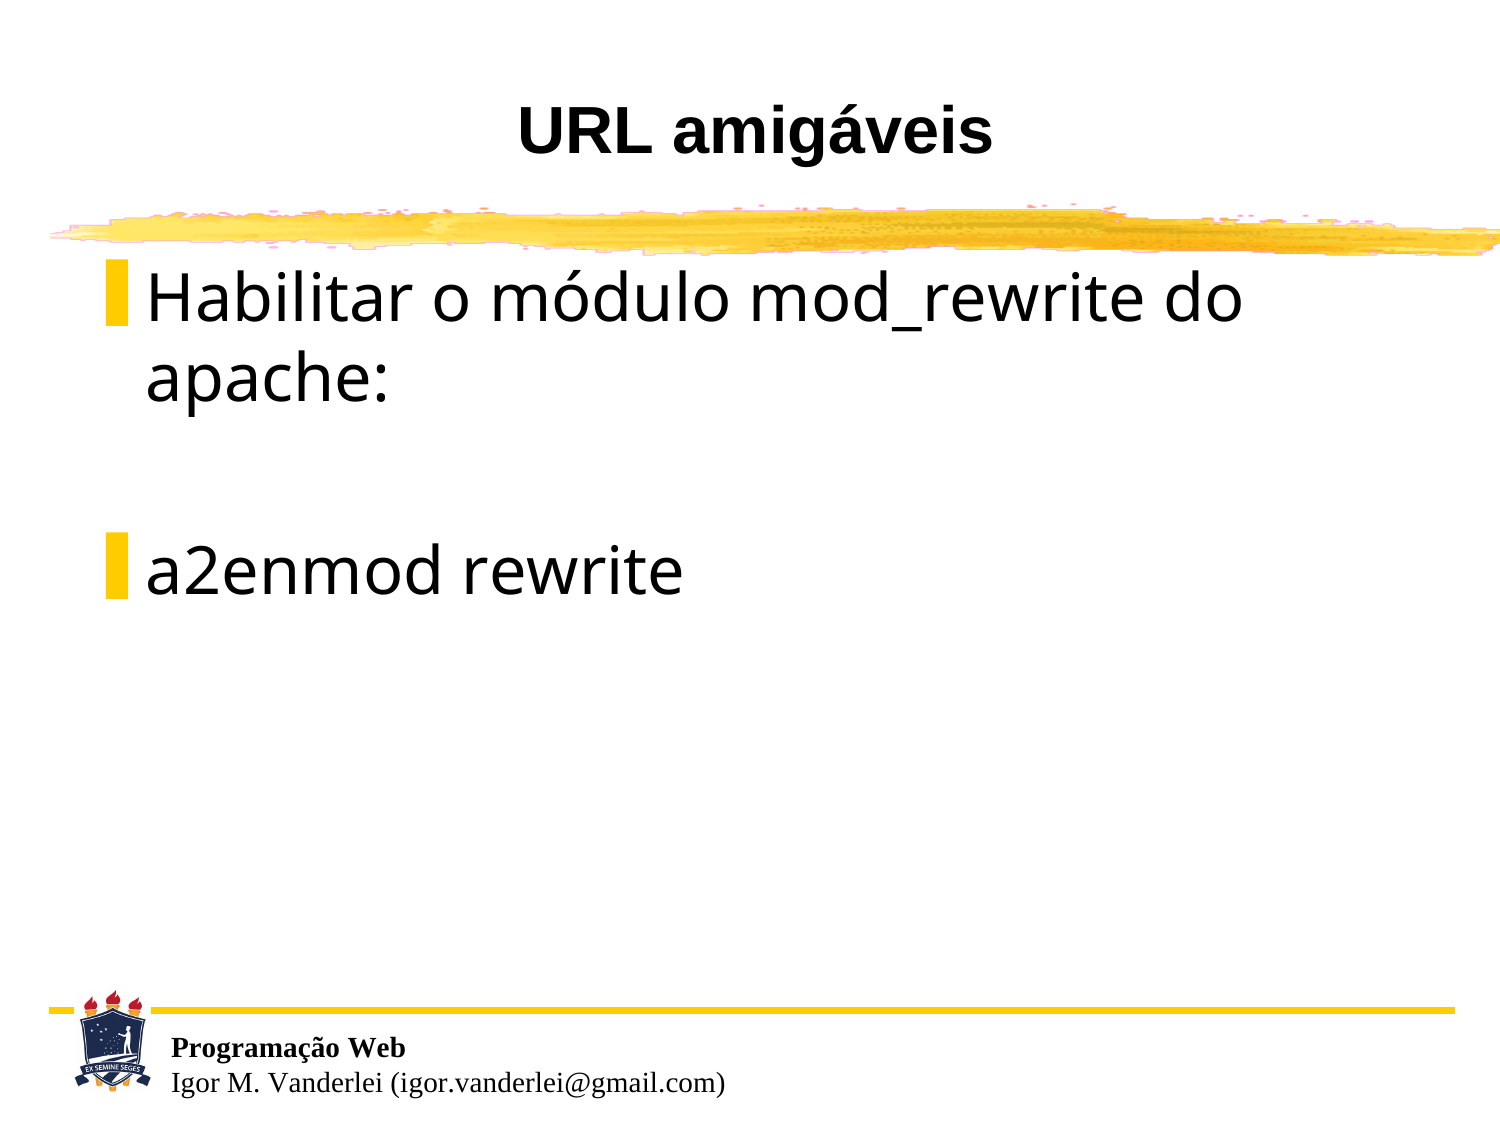

# URL amigáveis
Habilitar o módulo mod_rewrite do apache:
a2enmod rewrite